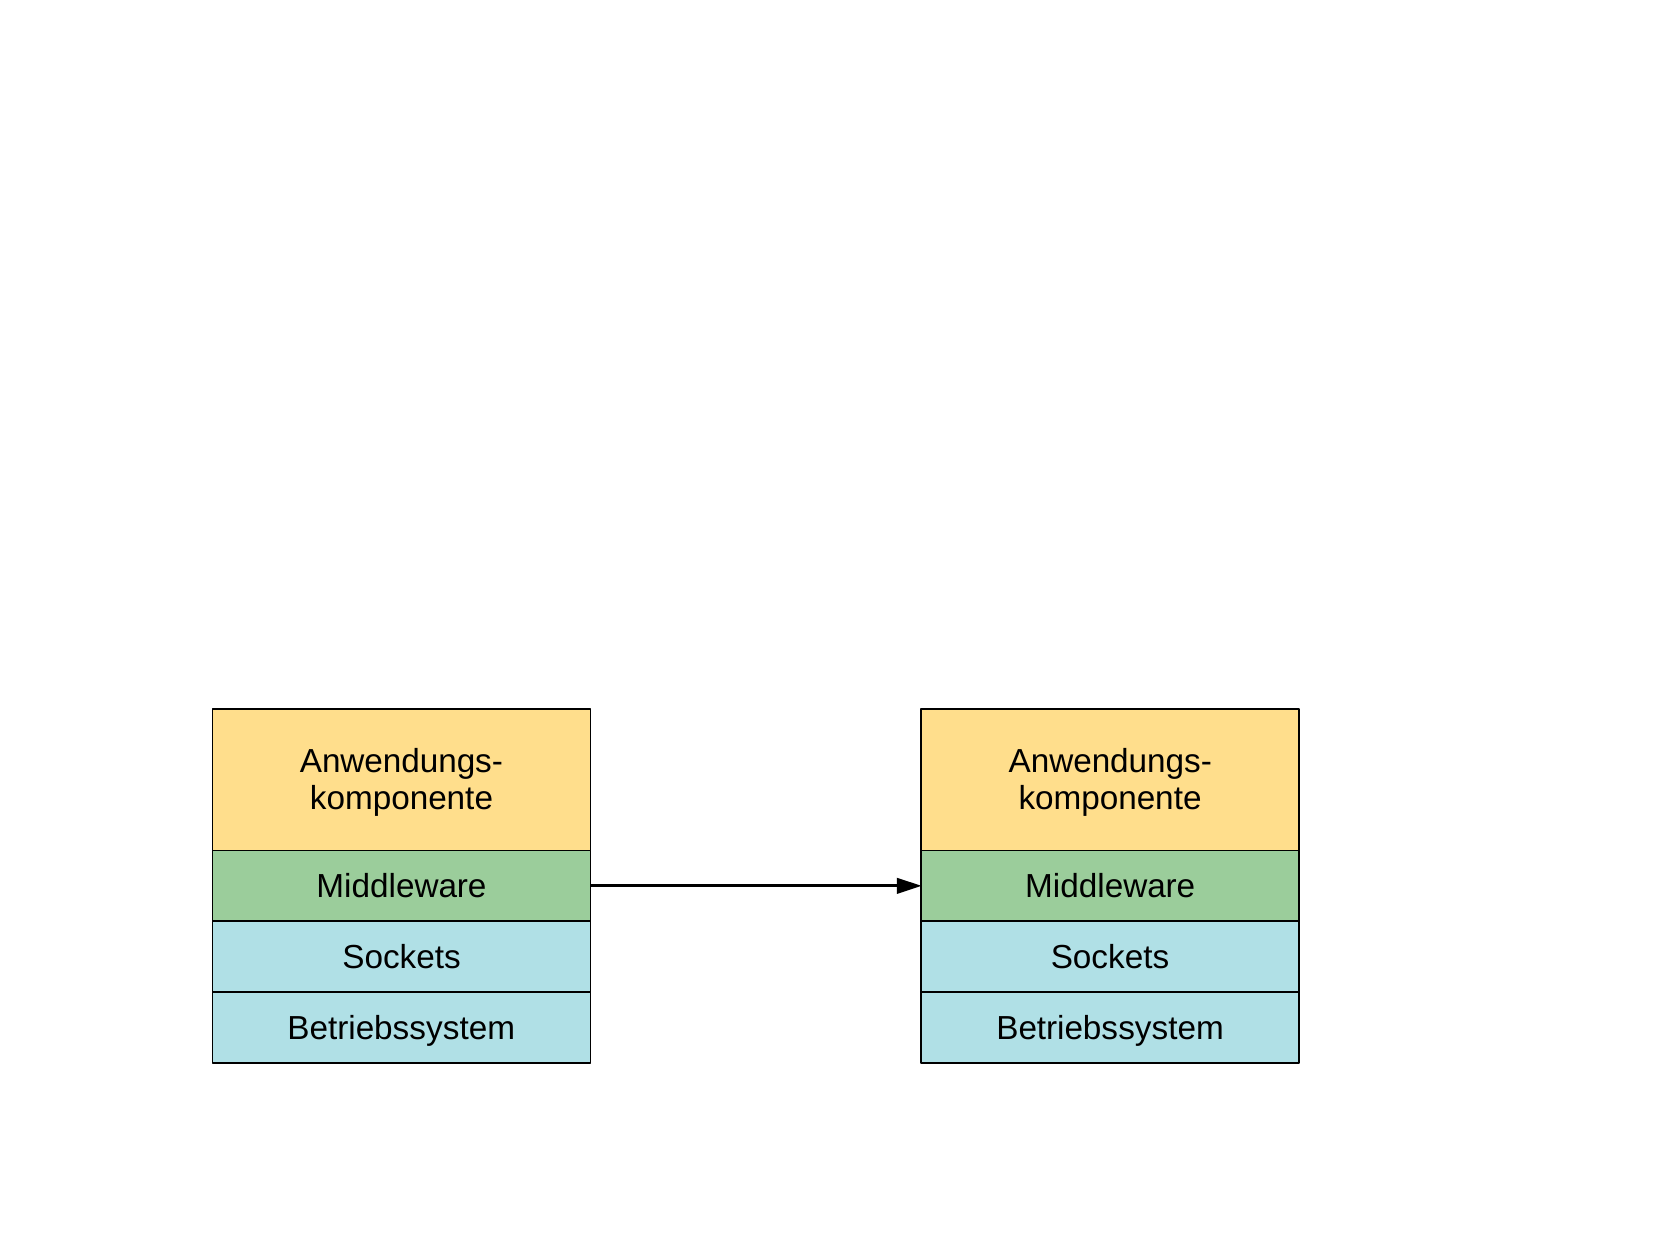

Anwendungs-
komponente
Anwendungs-
komponente
Middleware
Middleware
Sockets
Sockets
Betriebssystem
Betriebssystem